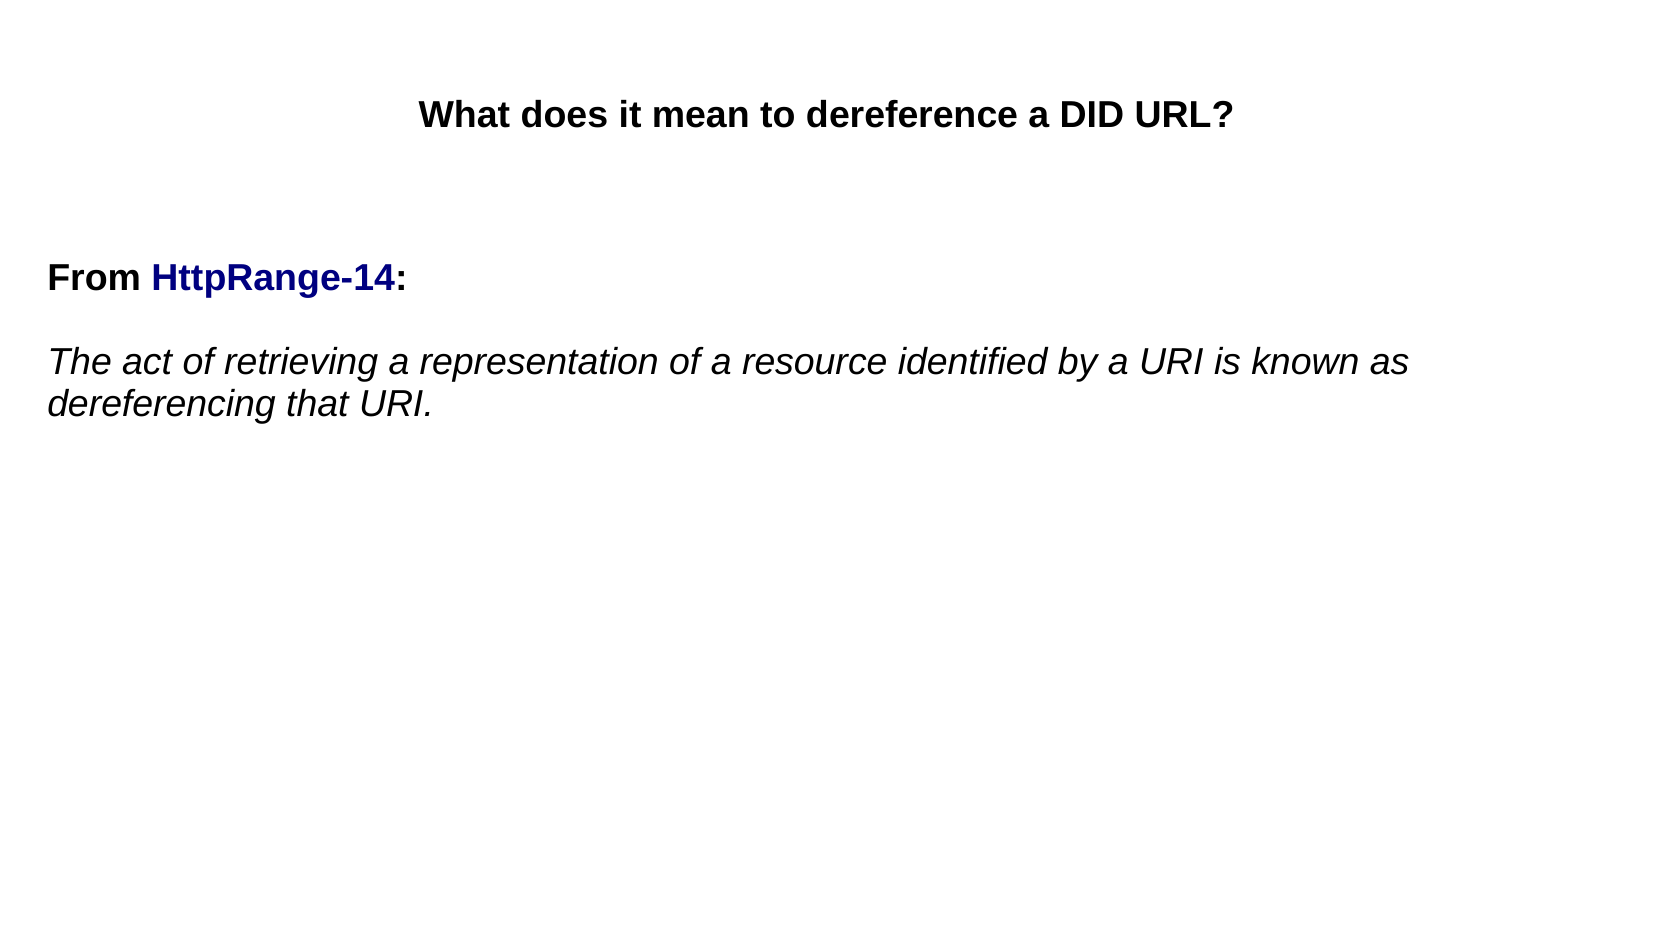

# What does it mean to dereference a DID URL?
From HttpRange-14:
The act of retrieving a representation of a resource identified by a URI is known as dereferencing that URI.